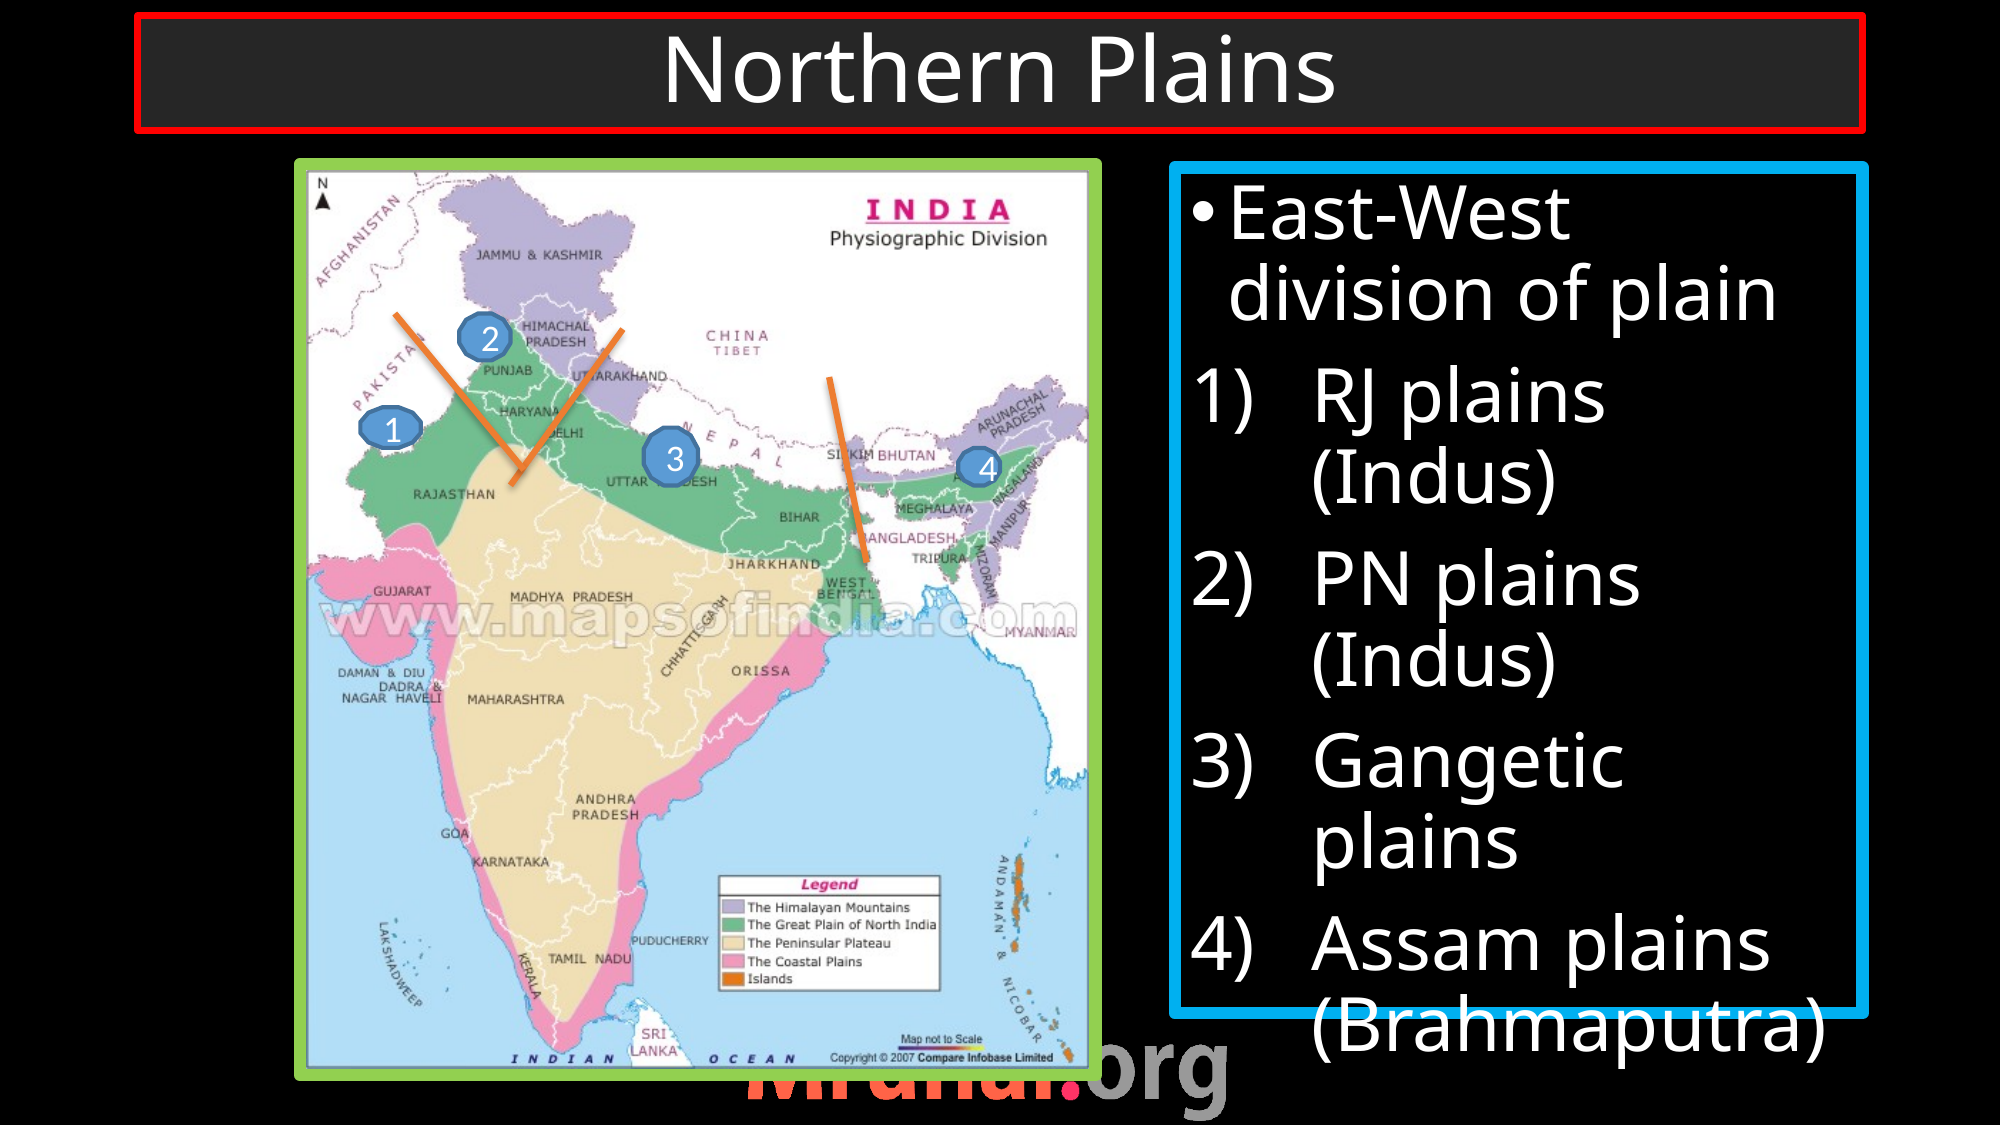

Northern Plains
# East-West division of plain
RJ plains (Indus)
PN plains (Indus)
Gangetic plains
Assam plains (Brahmaputra)
2
1
3
4